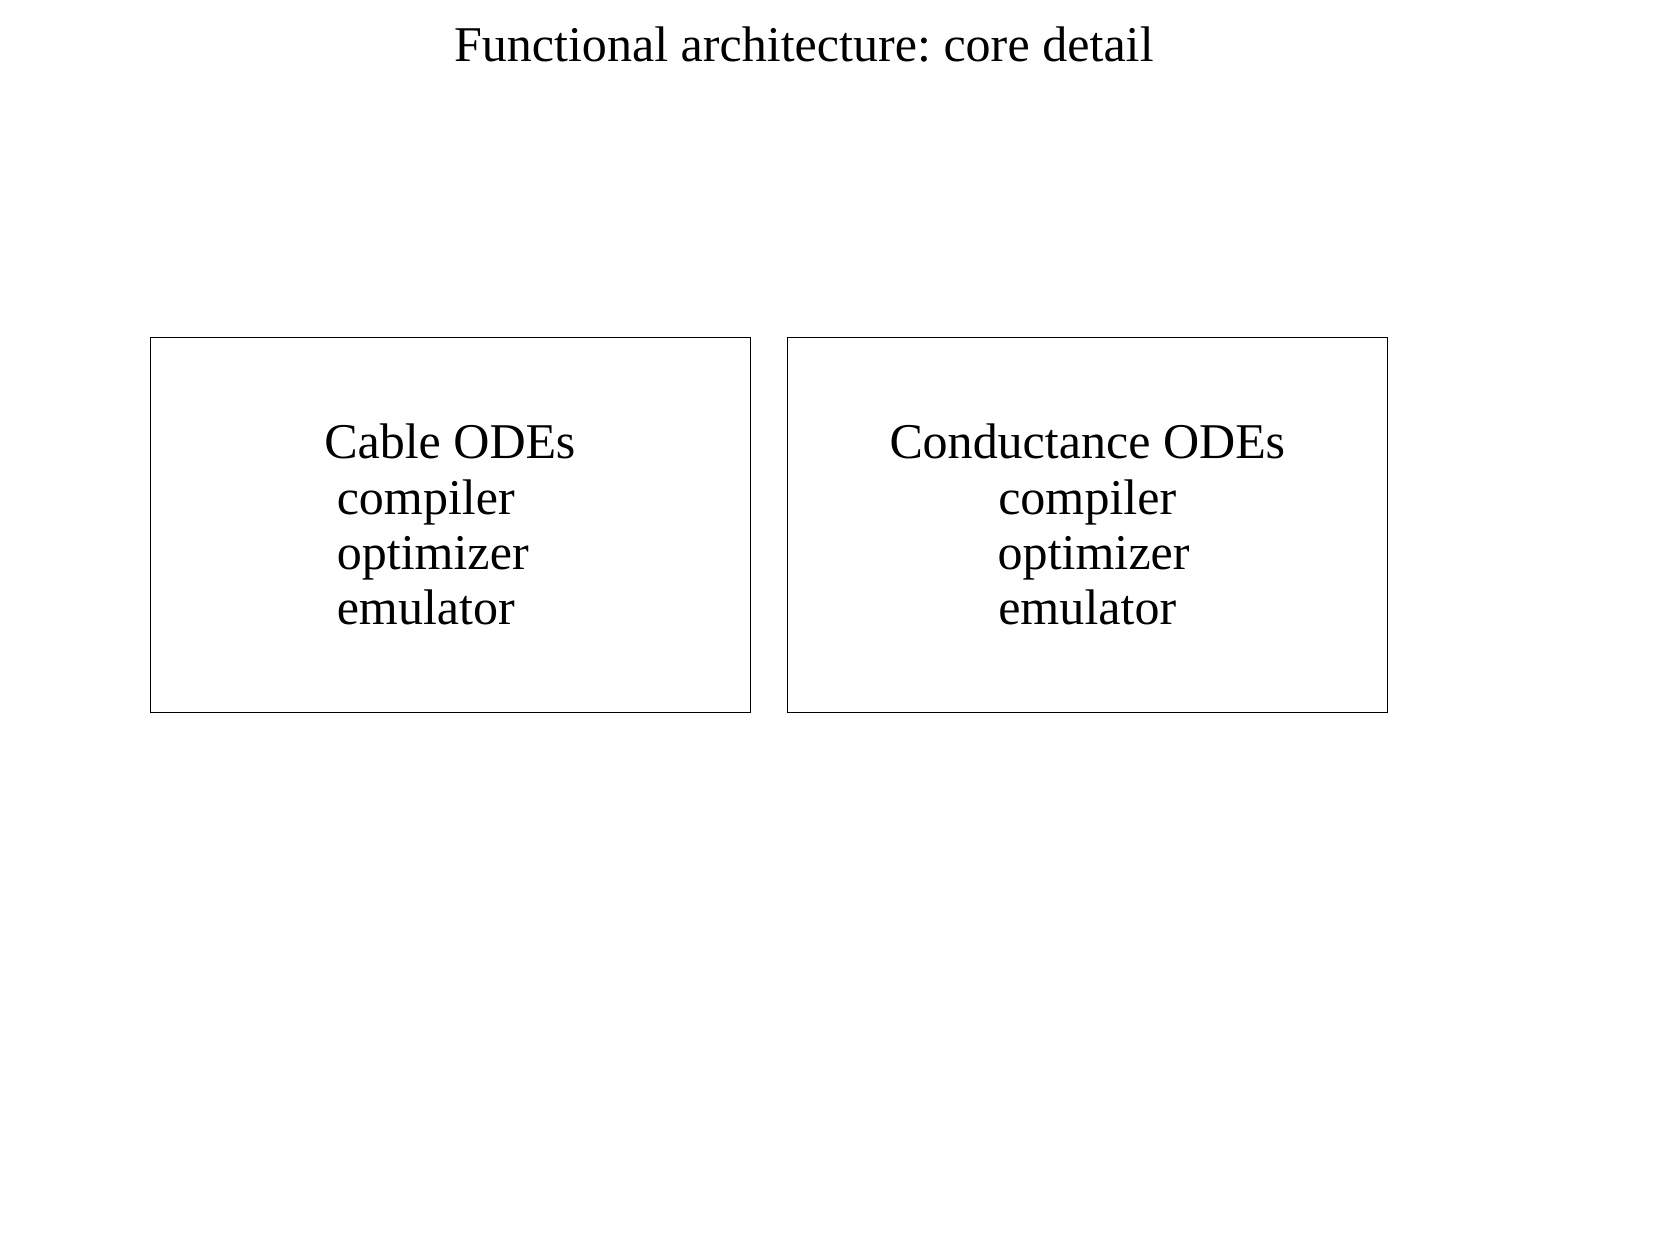

Functional architecture: core detail
Cable ODEs
 compiler
 optimizer
 emulator
Conductance ODEs
 compiler
 optimizer
 emulator